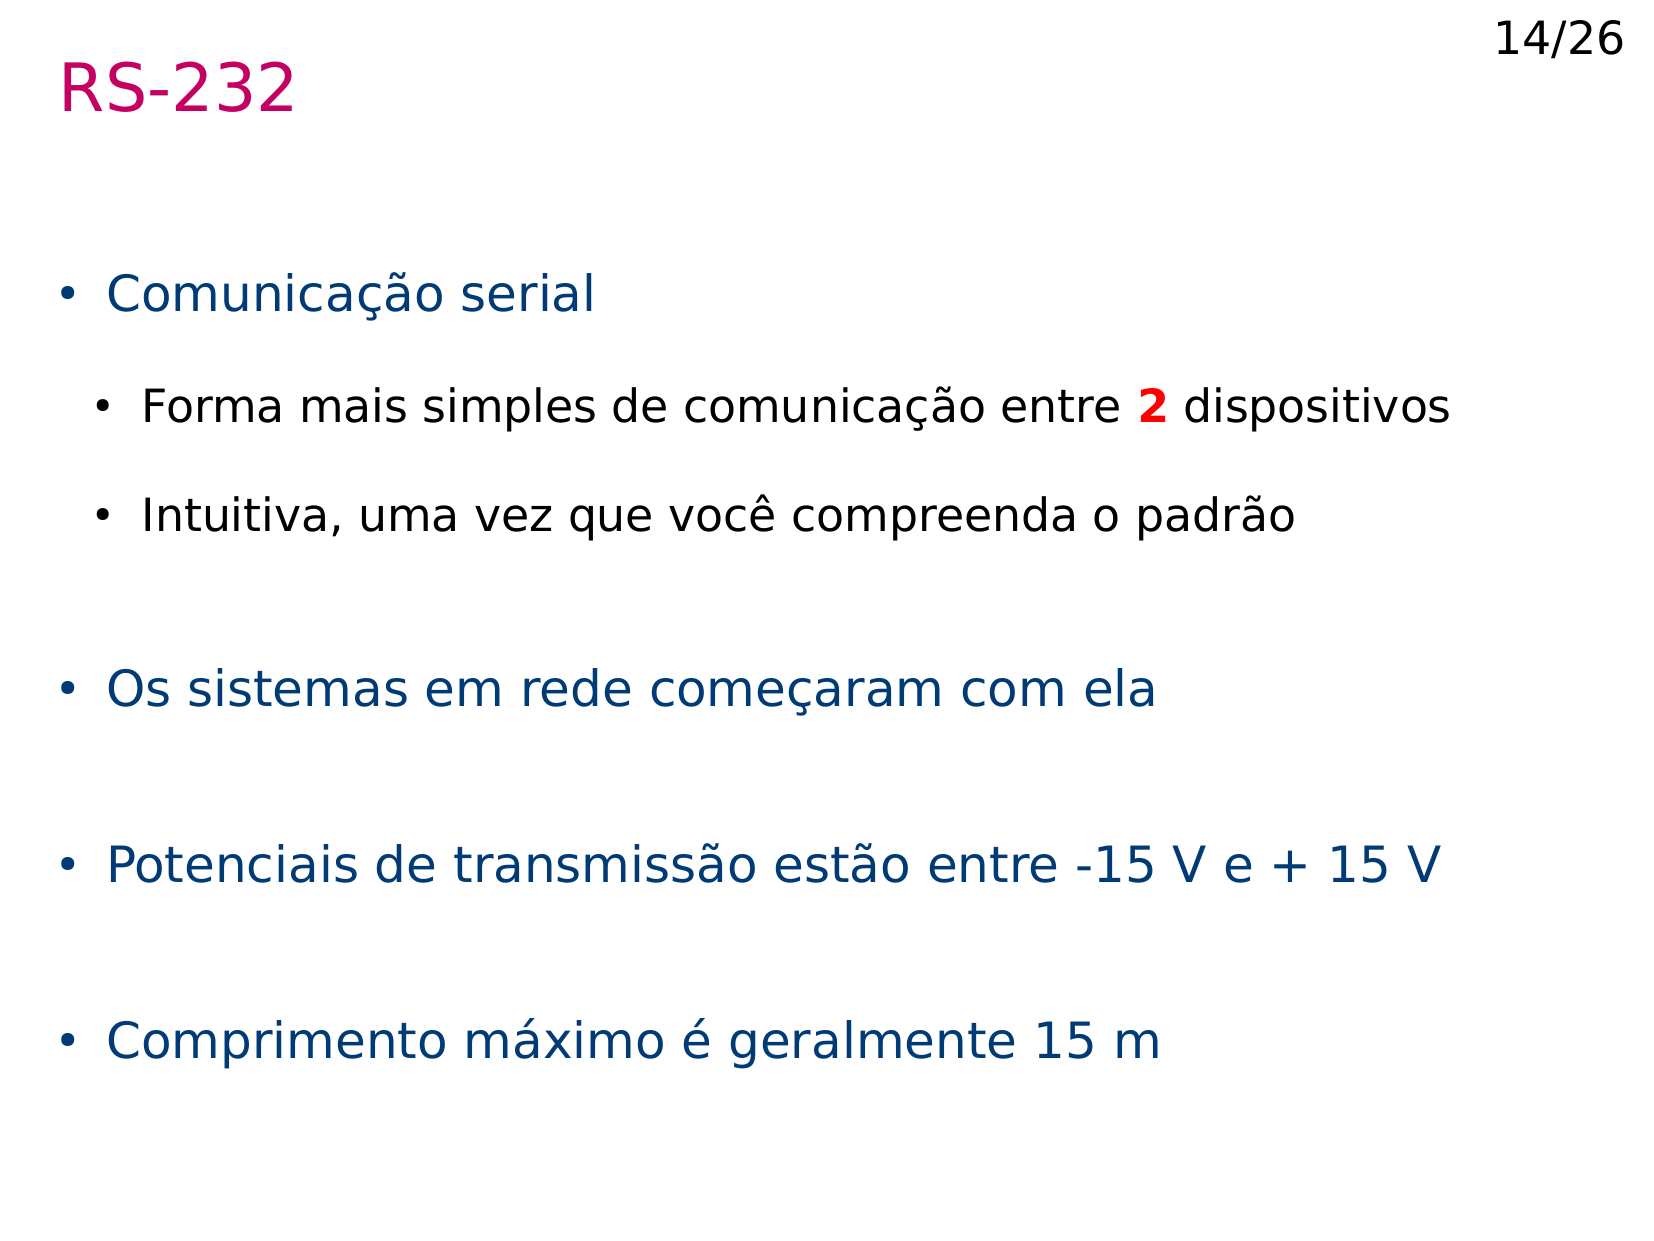

14
# RS-232
Comunicação serial
Forma mais simples de comunicação entre 2 dispositivos
Intuitiva, uma vez que você compreenda o padrão
Os sistemas em rede começaram com ela
Potenciais de transmissão estão entre -15 V e + 15 V
Comprimento máximo é geralmente 15 m